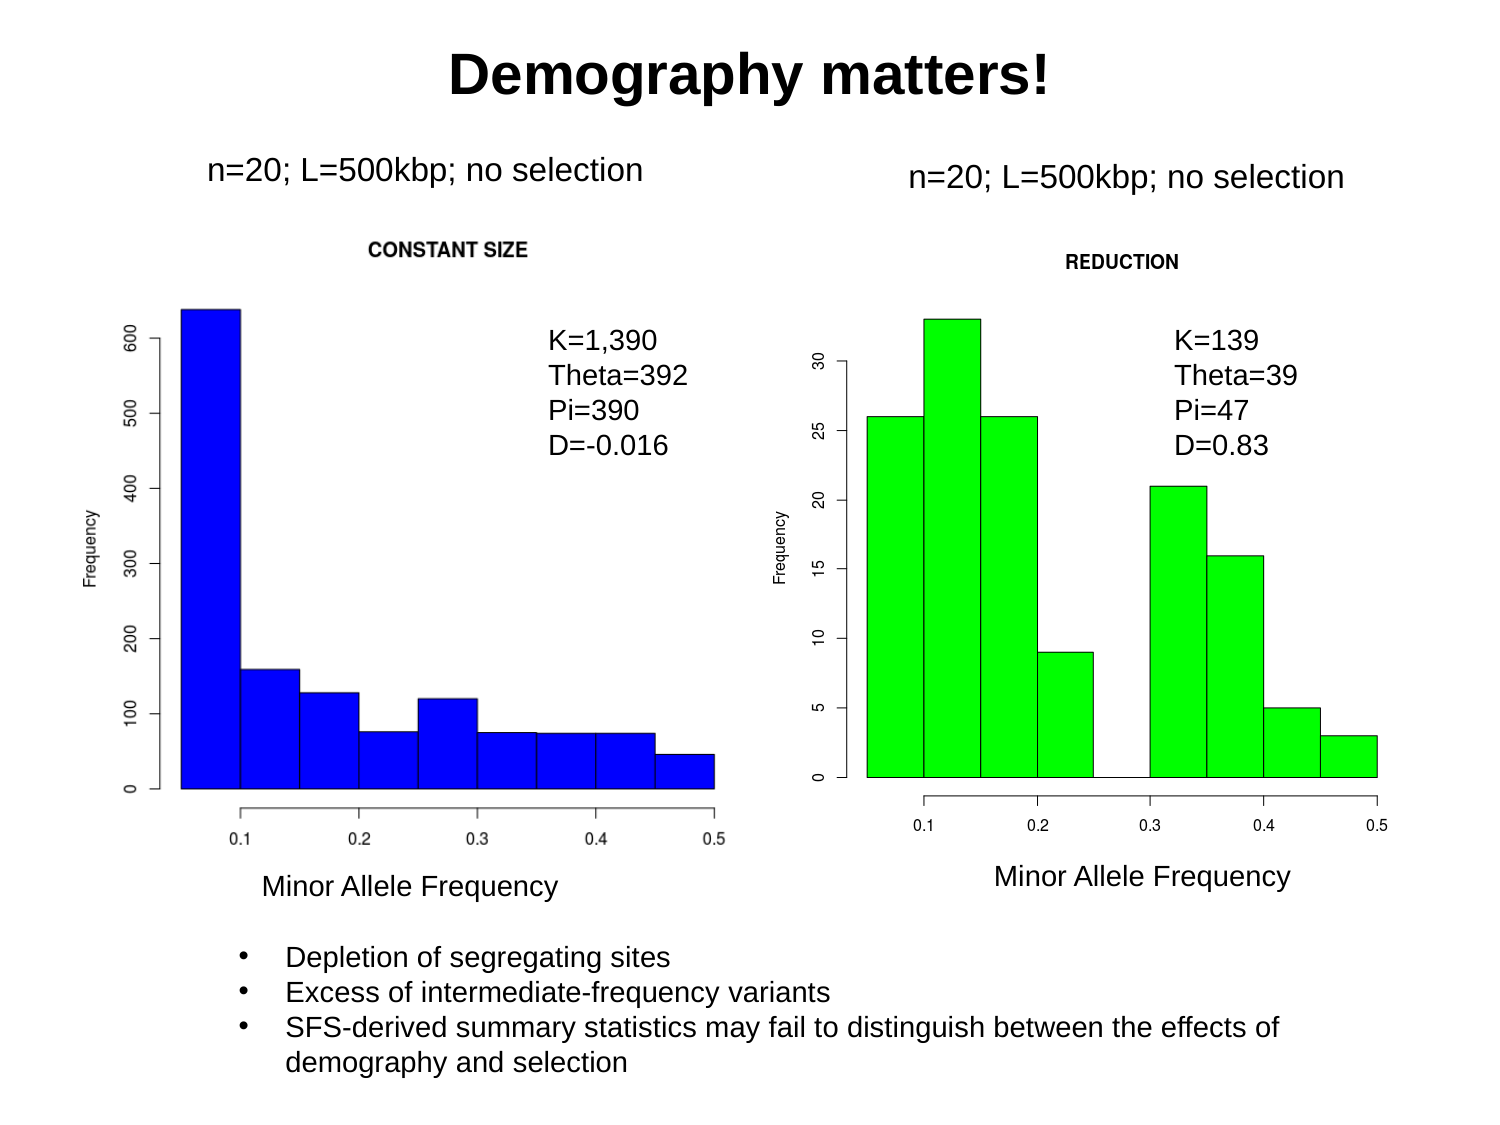

# Demography matters!
n=20; L=500kbp; no selection
n=20; L=500kbp; no selection
K=1,390
Theta=392
Pi=390
D=-0.016
K=139
Theta=39
Pi=47
D=0.83
Minor Allele Frequency
Minor Allele Frequency
Depletion of segregating sites
Excess of intermediate-frequency variants
SFS-derived summary statistics may fail to distinguish between the effects of demography and selection